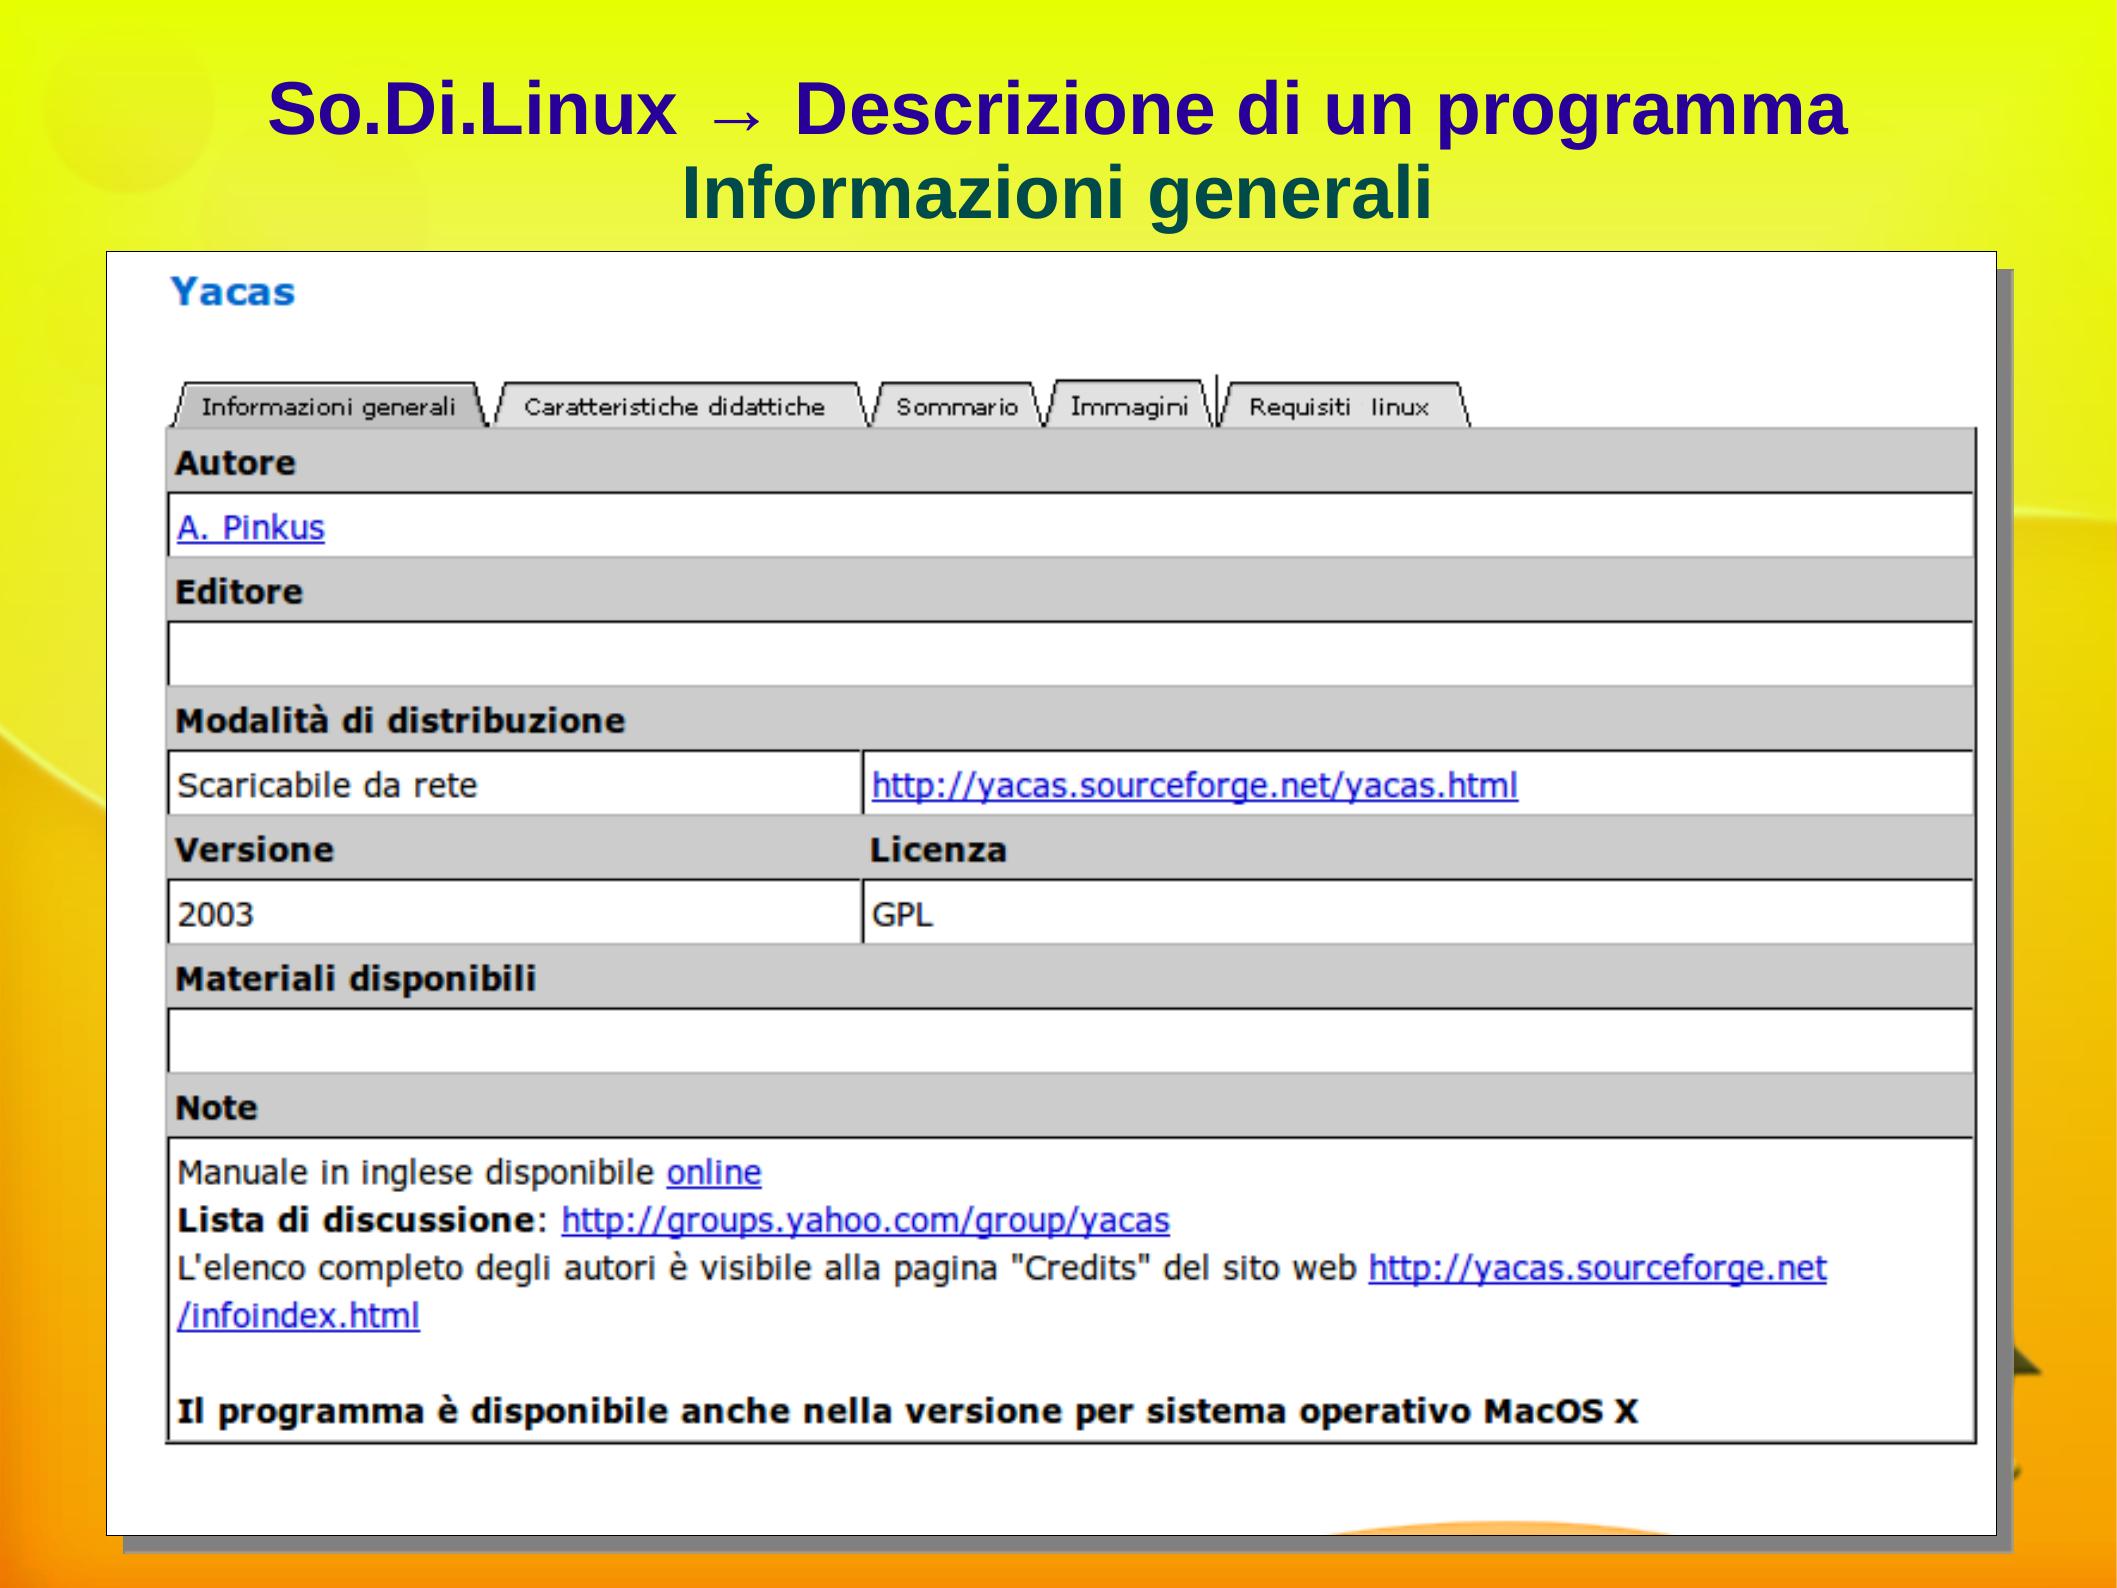

So.Di.Linux → Descrizione di un programma
Informazioni generali